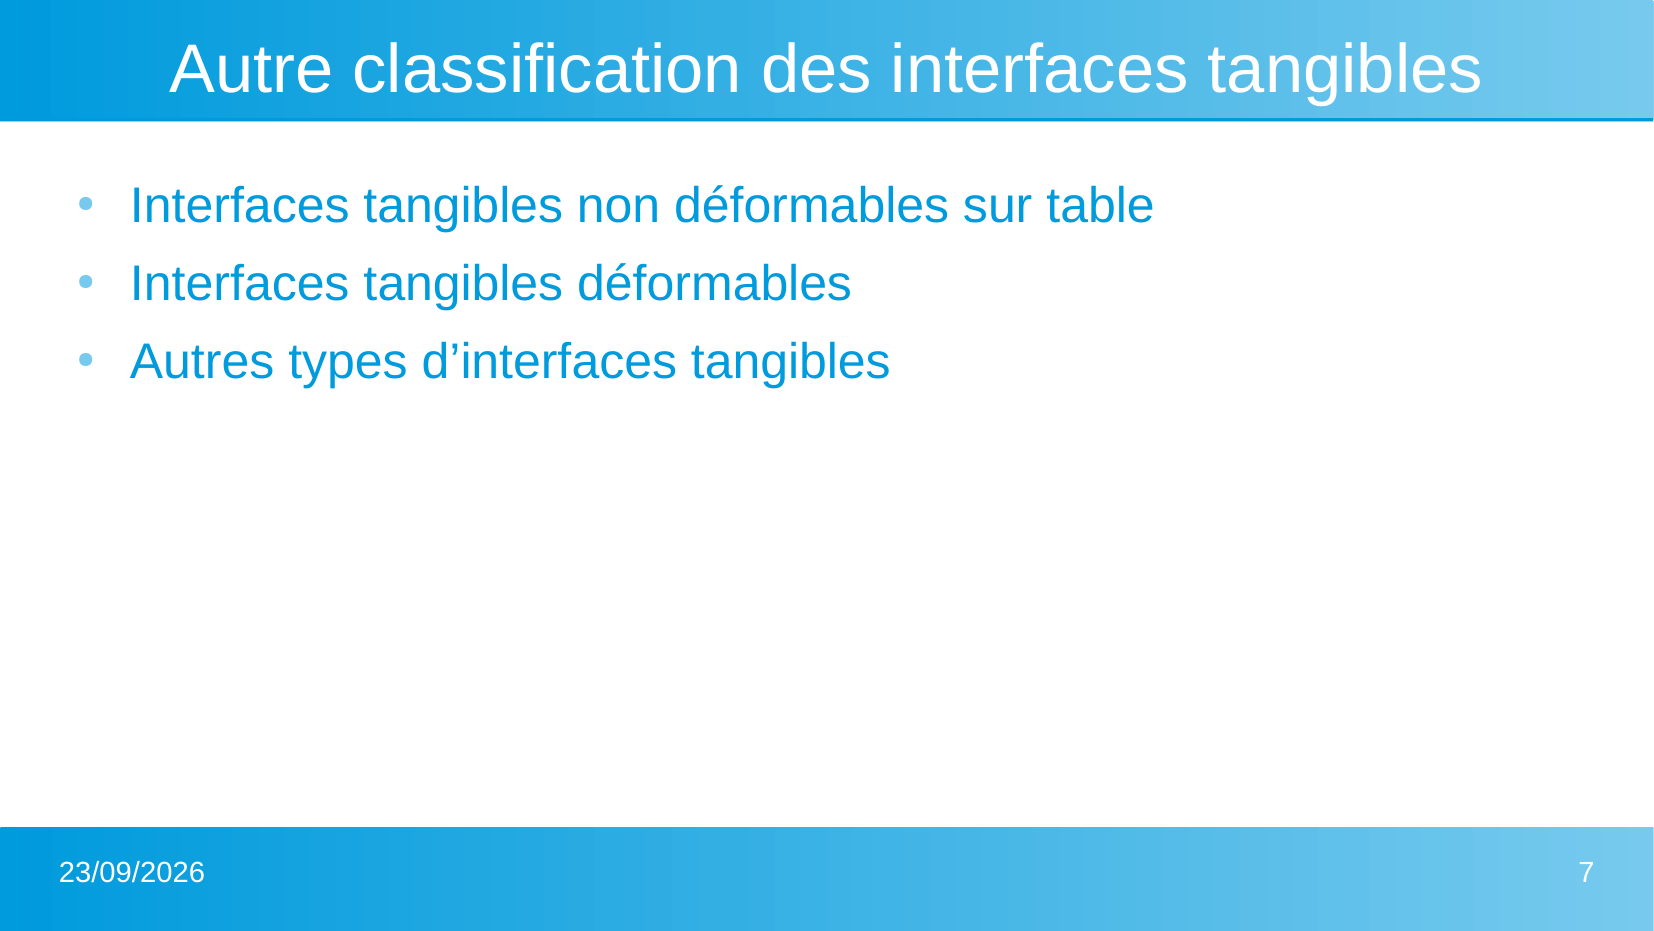

# Autre classification des interfaces tangibles
Interfaces tangibles non déformables sur table
Interfaces tangibles déformables
Autres types d’interfaces tangibles
7